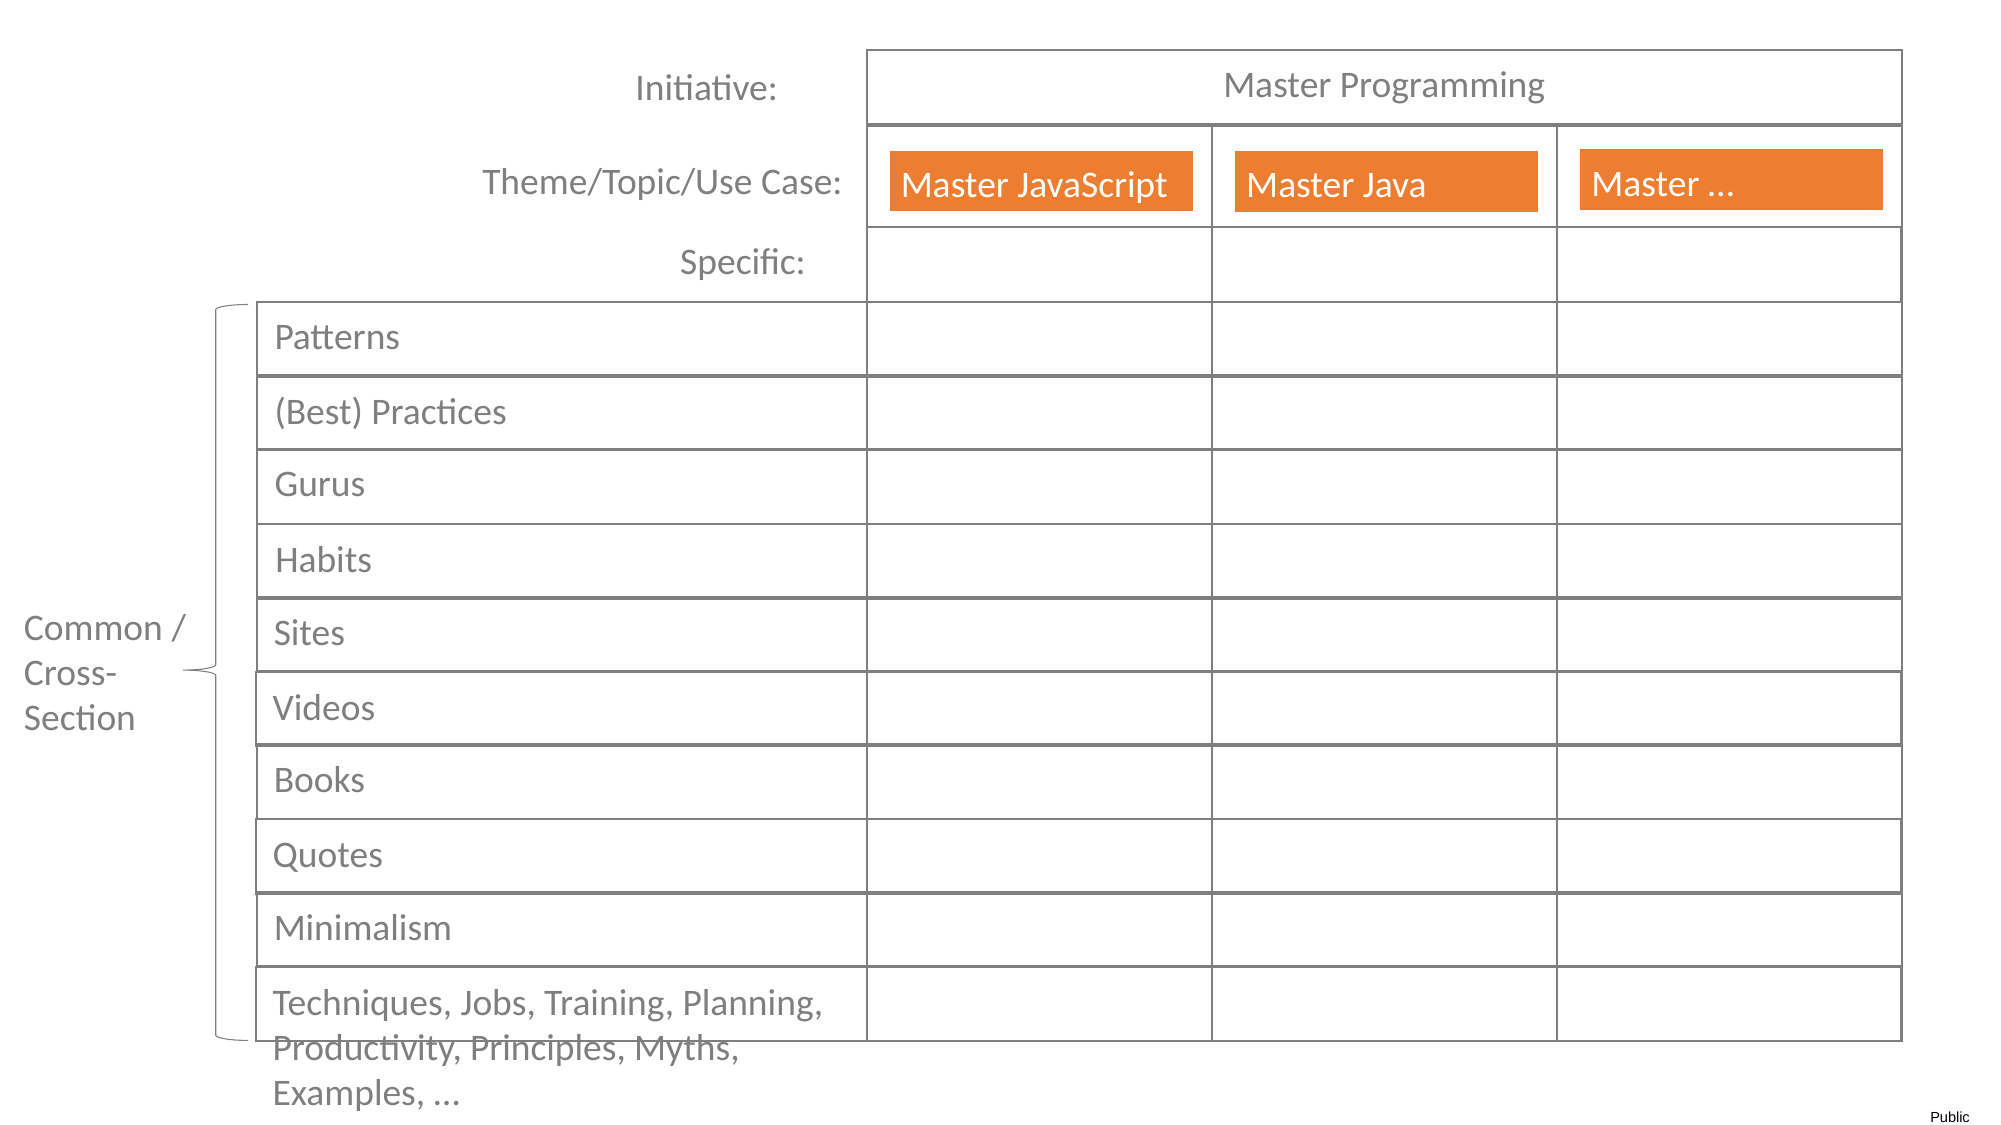

Master Programming
Initiative:
Theme/Topic/Use Case:
Master …
Master JavaScript
Master Java
Specific:
Patterns
(Best) Practices
Gurus
Habits
Common / Cross-Section
Sites
Videos
Books
Quotes
Minimalism
Techniques, Jobs, Training, Planning, Productivity, Principles, Myths, Examples, …